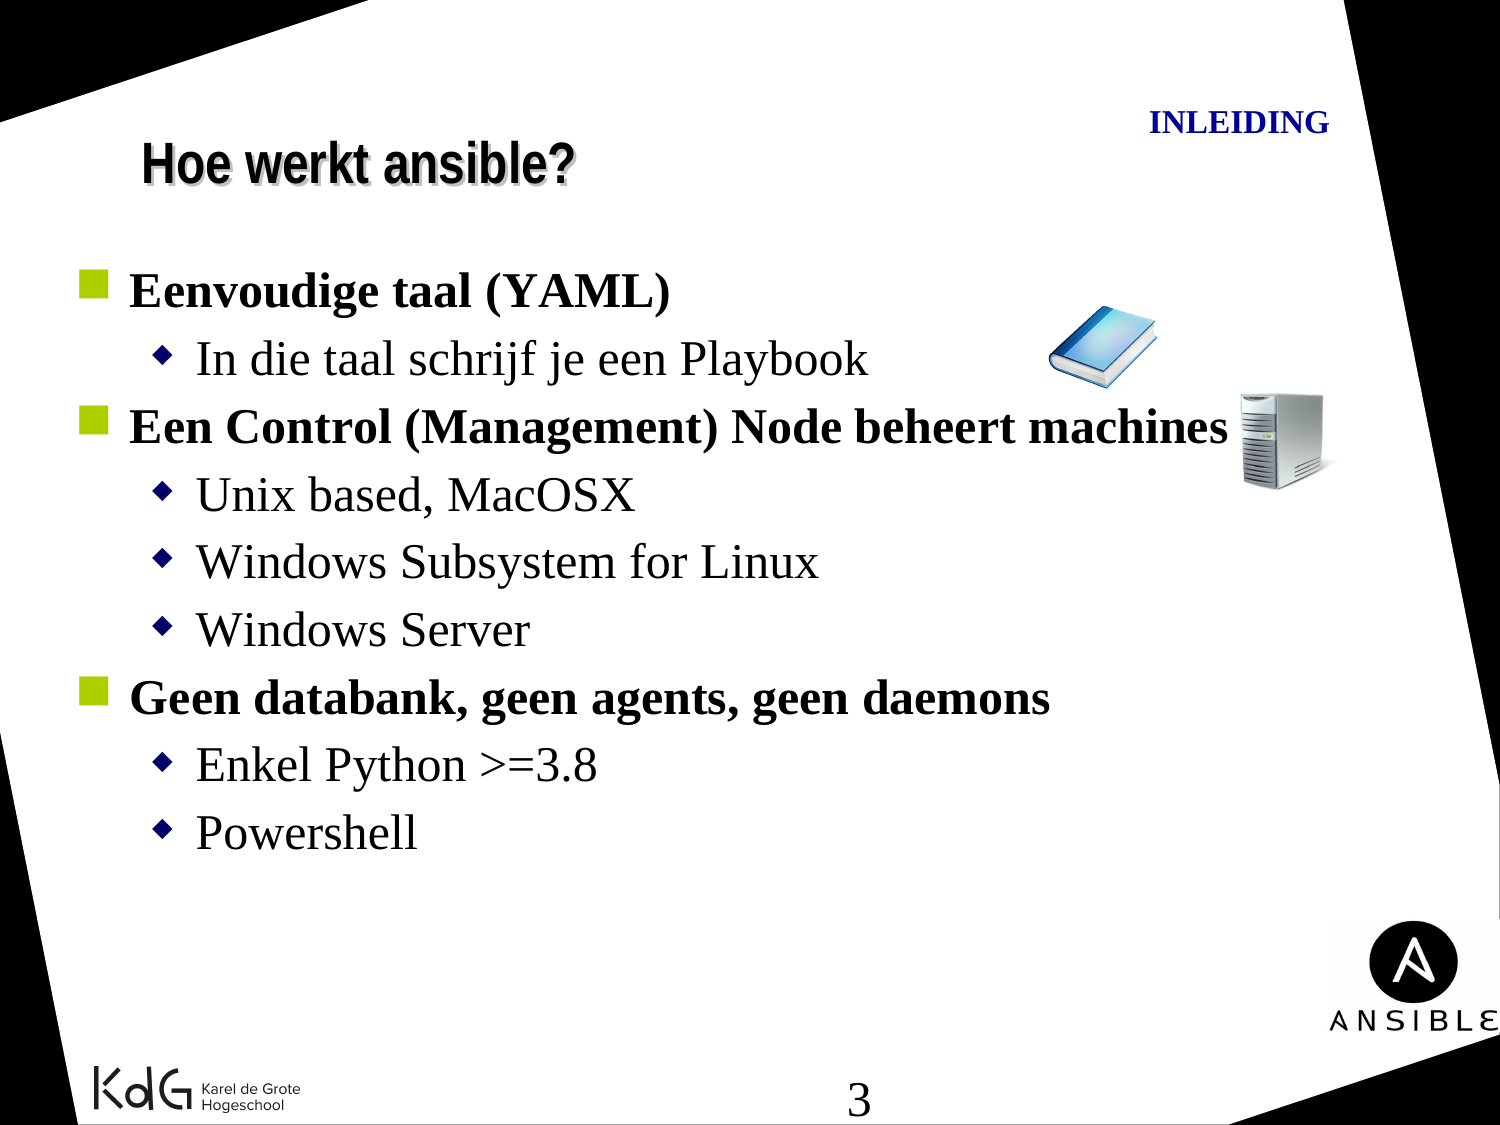

# Hoe werkt ansible?
INLEIDING
Eenvoudige taal (YAML)
In die taal schrijf je een Playbook
Een Control (Management) Node beheert machines
Unix based, MacOSX
Windows Subsystem for Linux
Windows Server
Geen databank, geen agents, geen daemons
Enkel Python >=3.8
Powershell